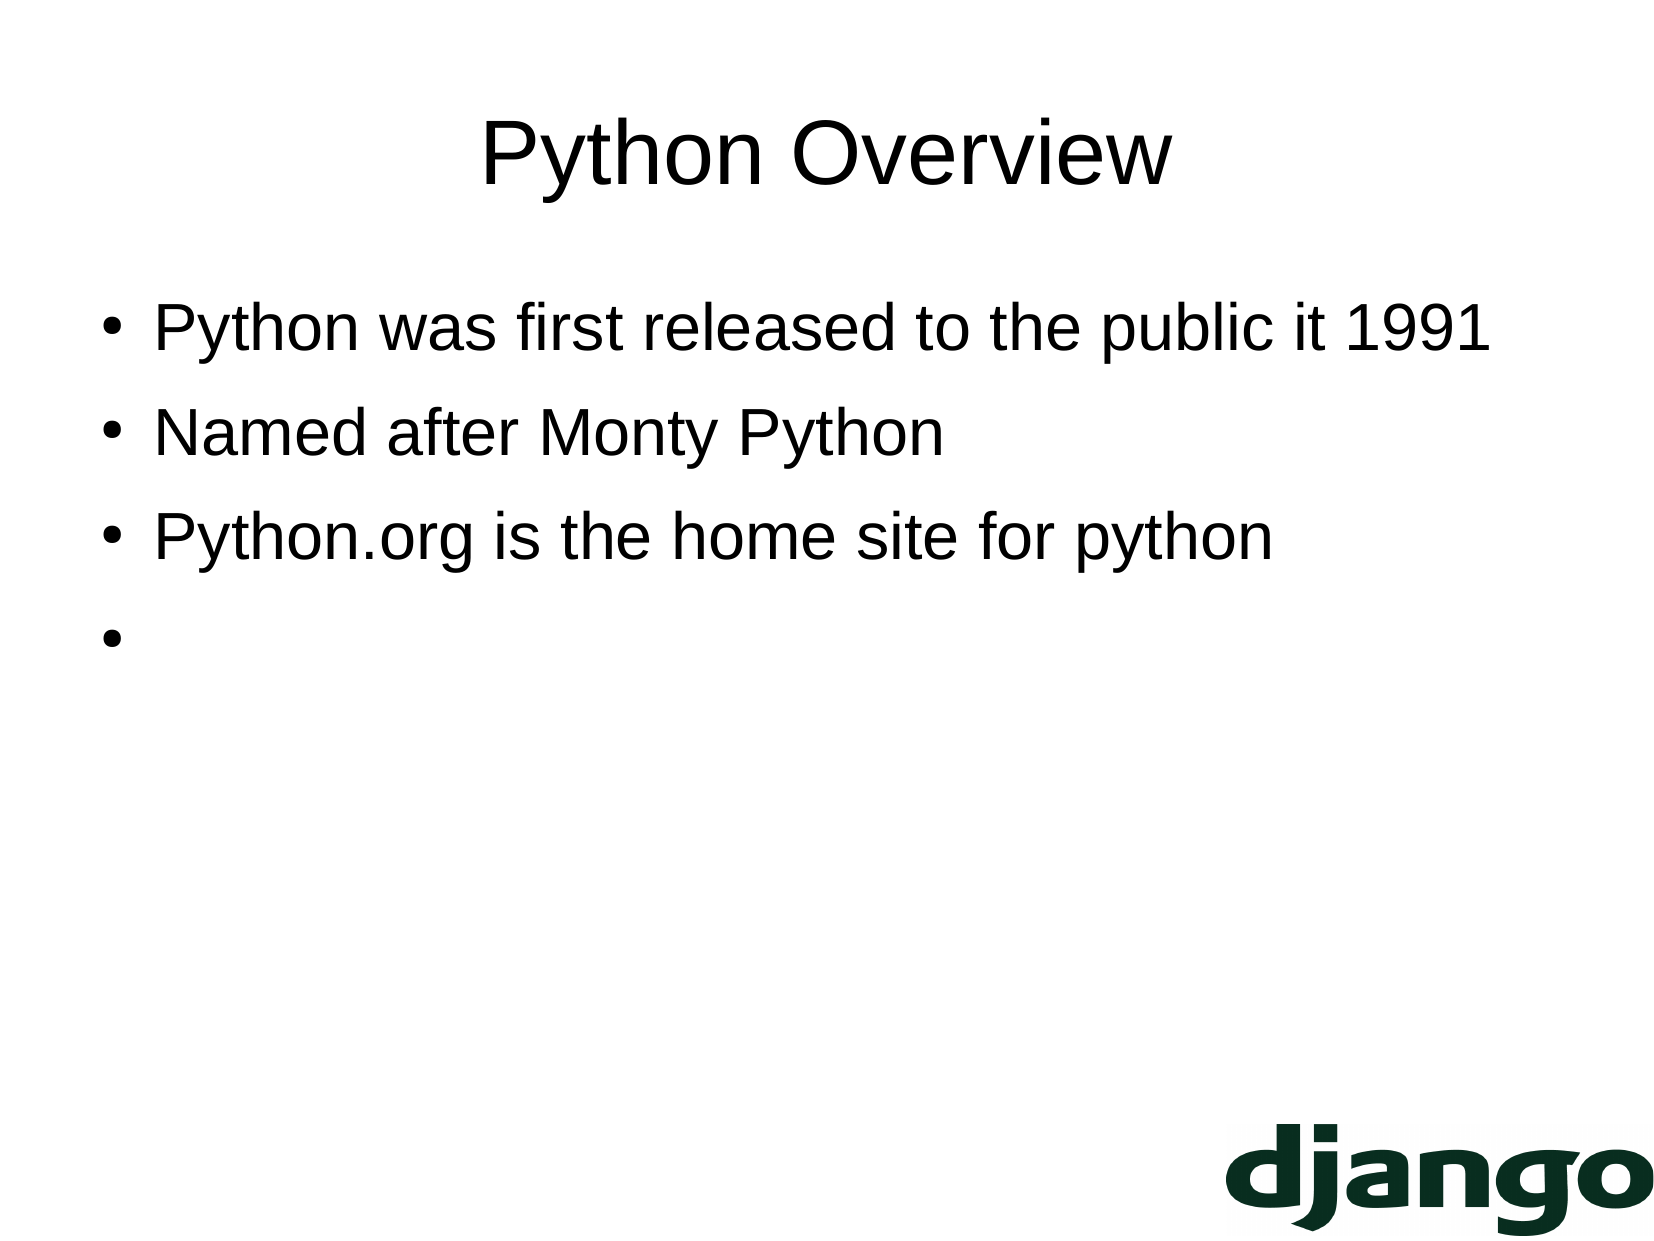

# Python Overview
Python was first released to the public it 1991
Named after Monty Python
Python.org is the home site for python